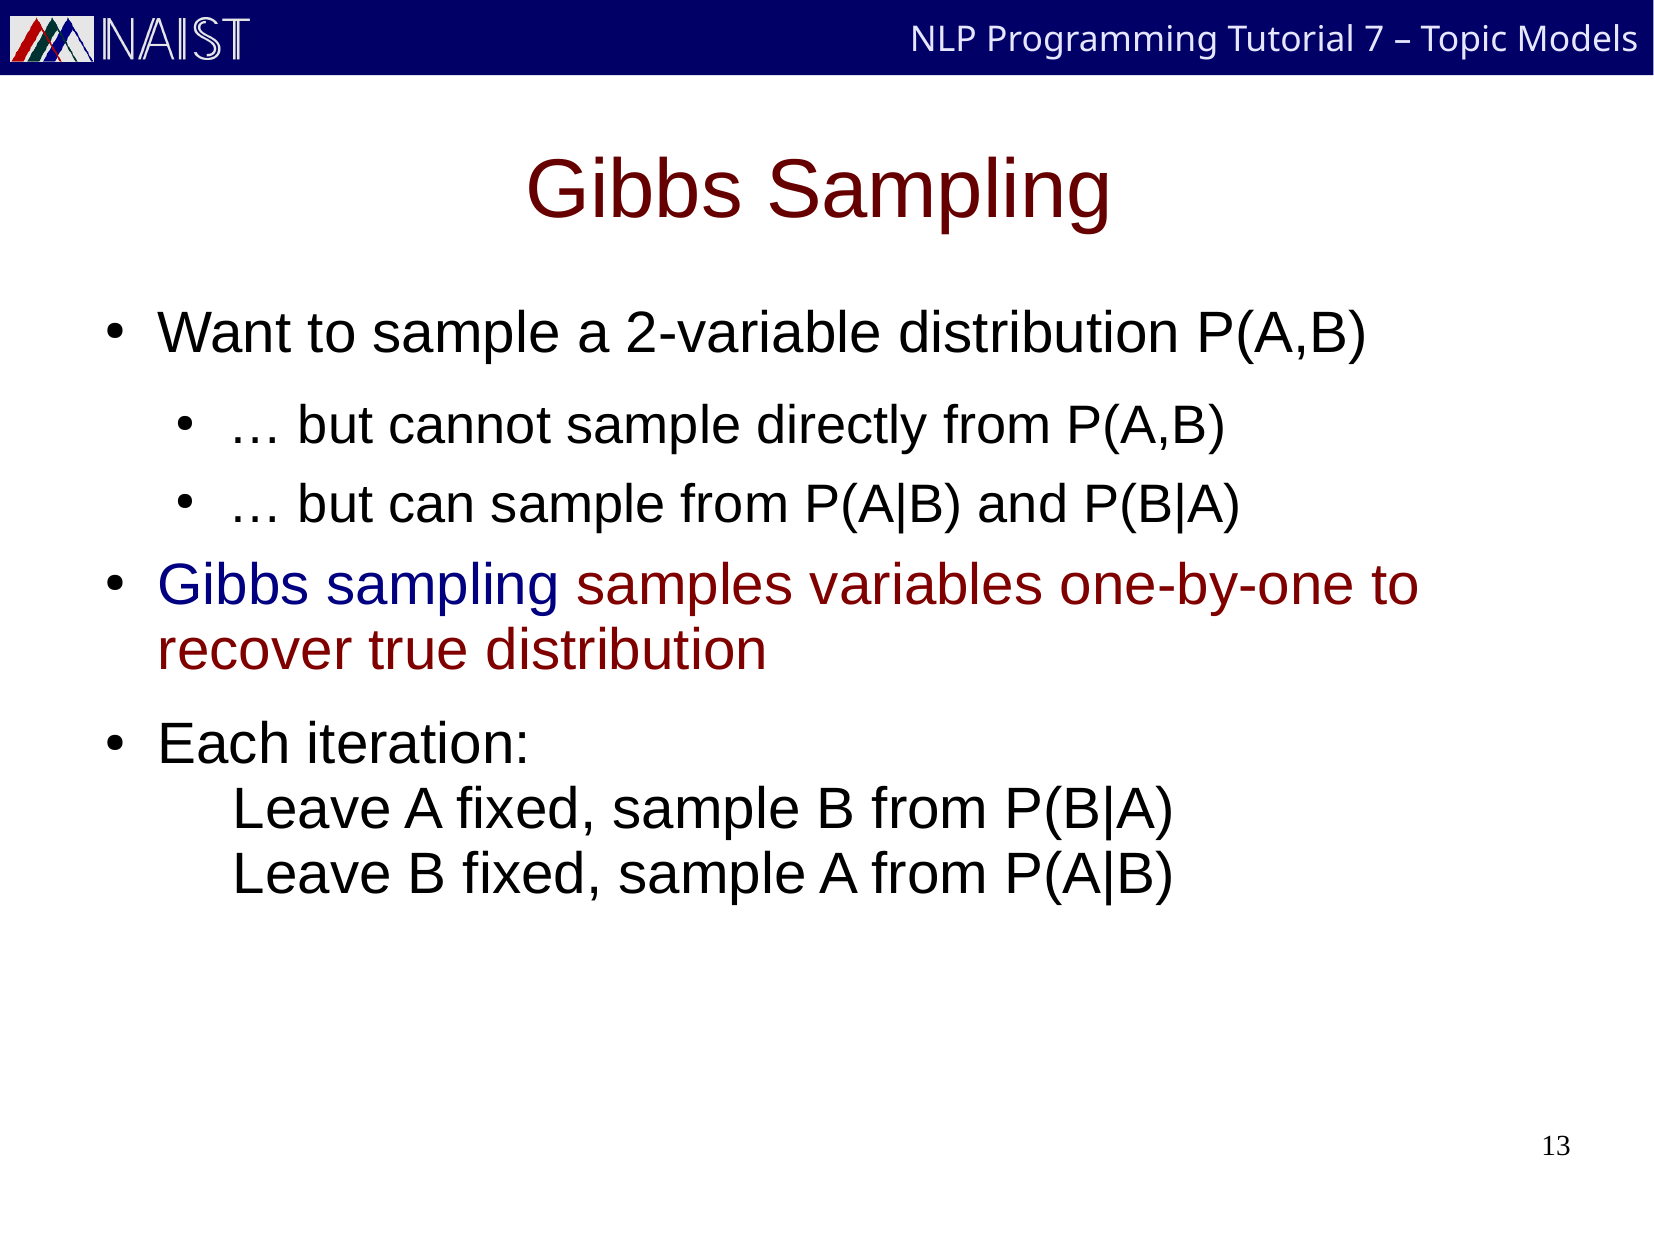

# Gibbs Sampling
Want to sample a 2-variable distribution P(A,B)
… but cannot sample directly from P(A,B)
… but can sample from P(A|B) and P(B|A)
Gibbs sampling samples variables one-by-one to recover true distribution
Each iteration:
	Leave A fixed, sample B from P(B|A)
	Leave B fixed, sample A from P(A|B)
13